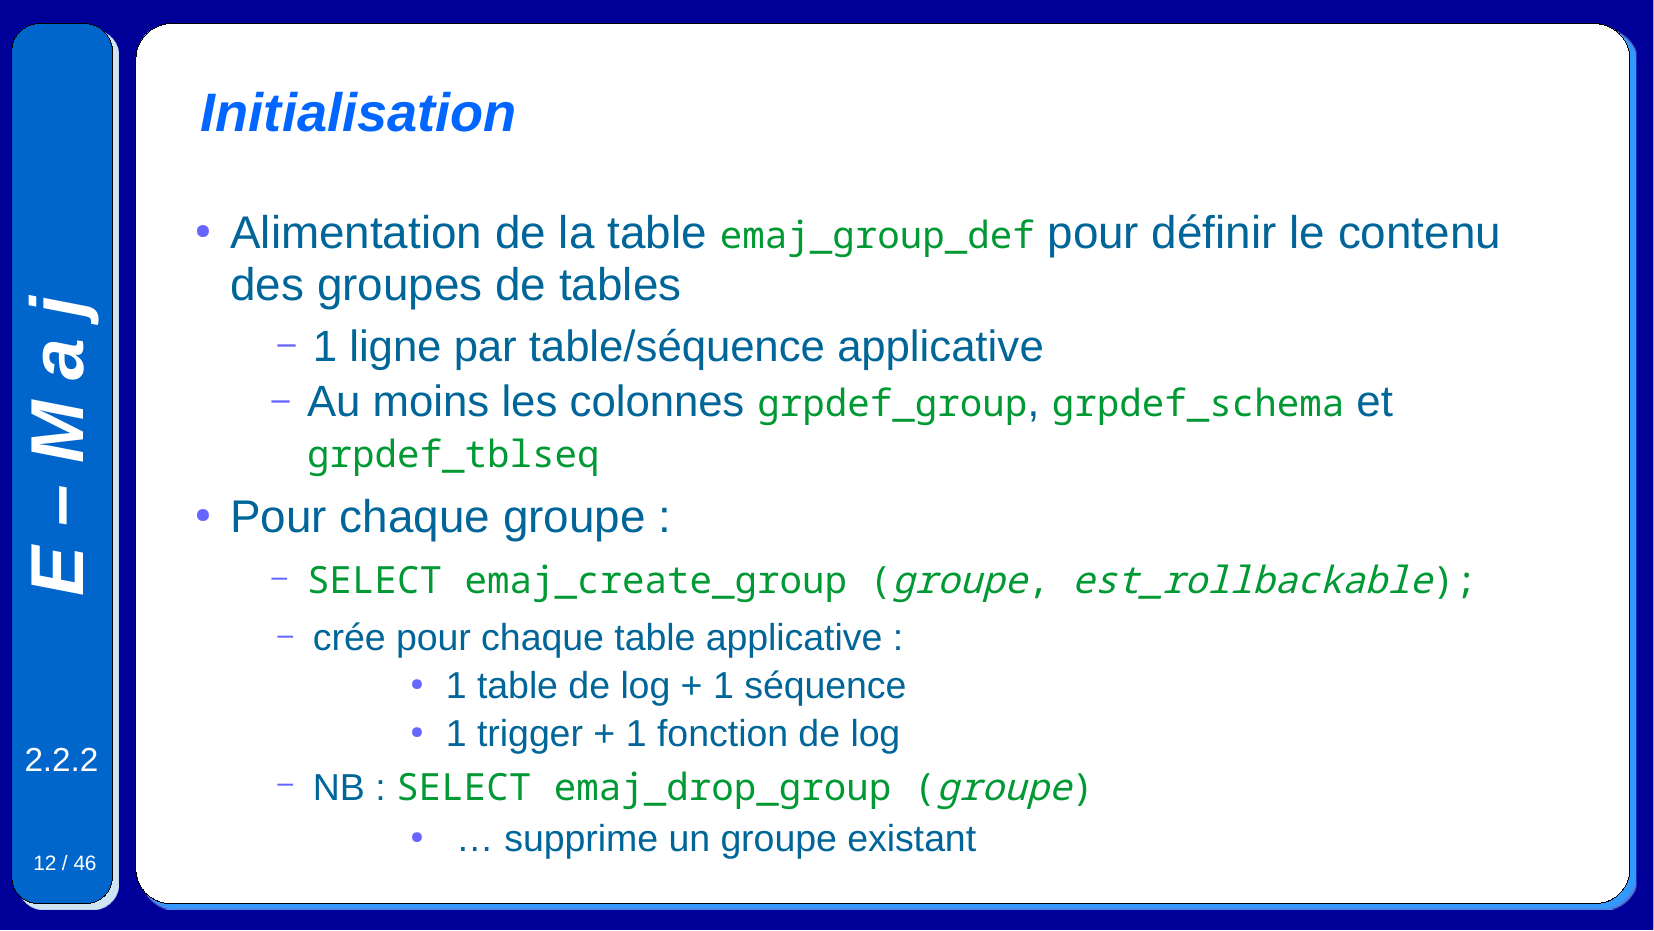

# Initialisation
Alimentation de la table emaj_group_def pour définir le contenu des groupes de tables
1 ligne par table/séquence applicative
Au moins les colonnes grpdef_group, grpdef_schema et grpdef_tblseq
Pour chaque groupe :
SELECT emaj_create_group (groupe, est_rollbackable);
crée pour chaque table applicative :
1 table de log + 1 séquence
1 trigger + 1 fonction de log
NB : SELECT emaj_drop_group (groupe)
 … supprime un groupe existant